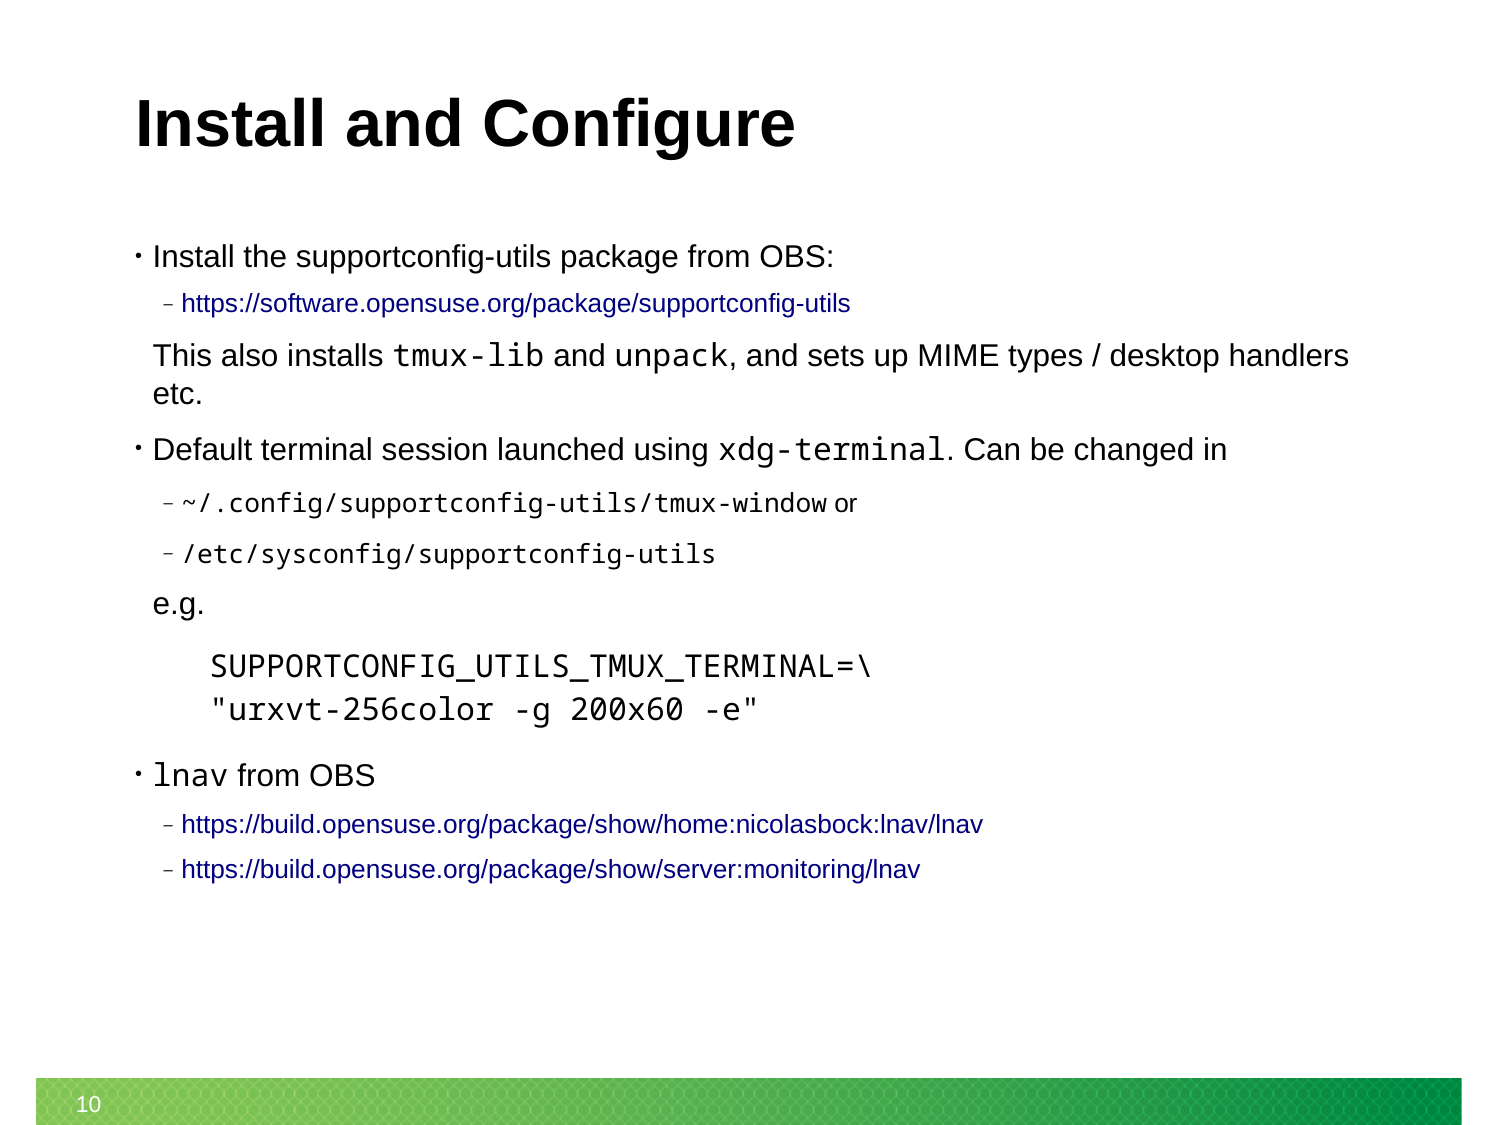

# Install and Configure
Install the supportconfig-utils package from OBS:
https://software.opensuse.org/package/supportconfig-utils
This also installs tmux-lib and unpack, and sets up MIME types / desktop handlers etc.
Default terminal session launched using xdg-terminal. Can be changed in
~/.config/supportconfig-utils/tmux-window or
/etc/sysconfig/supportconfig-utils
e.g.
 SUPPORTCONFIG_UTILS_TMUX_TERMINAL=\
 "urxvt-256color -g 200x60 -e"
lnav from OBS
https://build.opensuse.org/package/show/home:nicolasbock:lnav/lnav
https://build.opensuse.org/package/show/server:monitoring/lnav